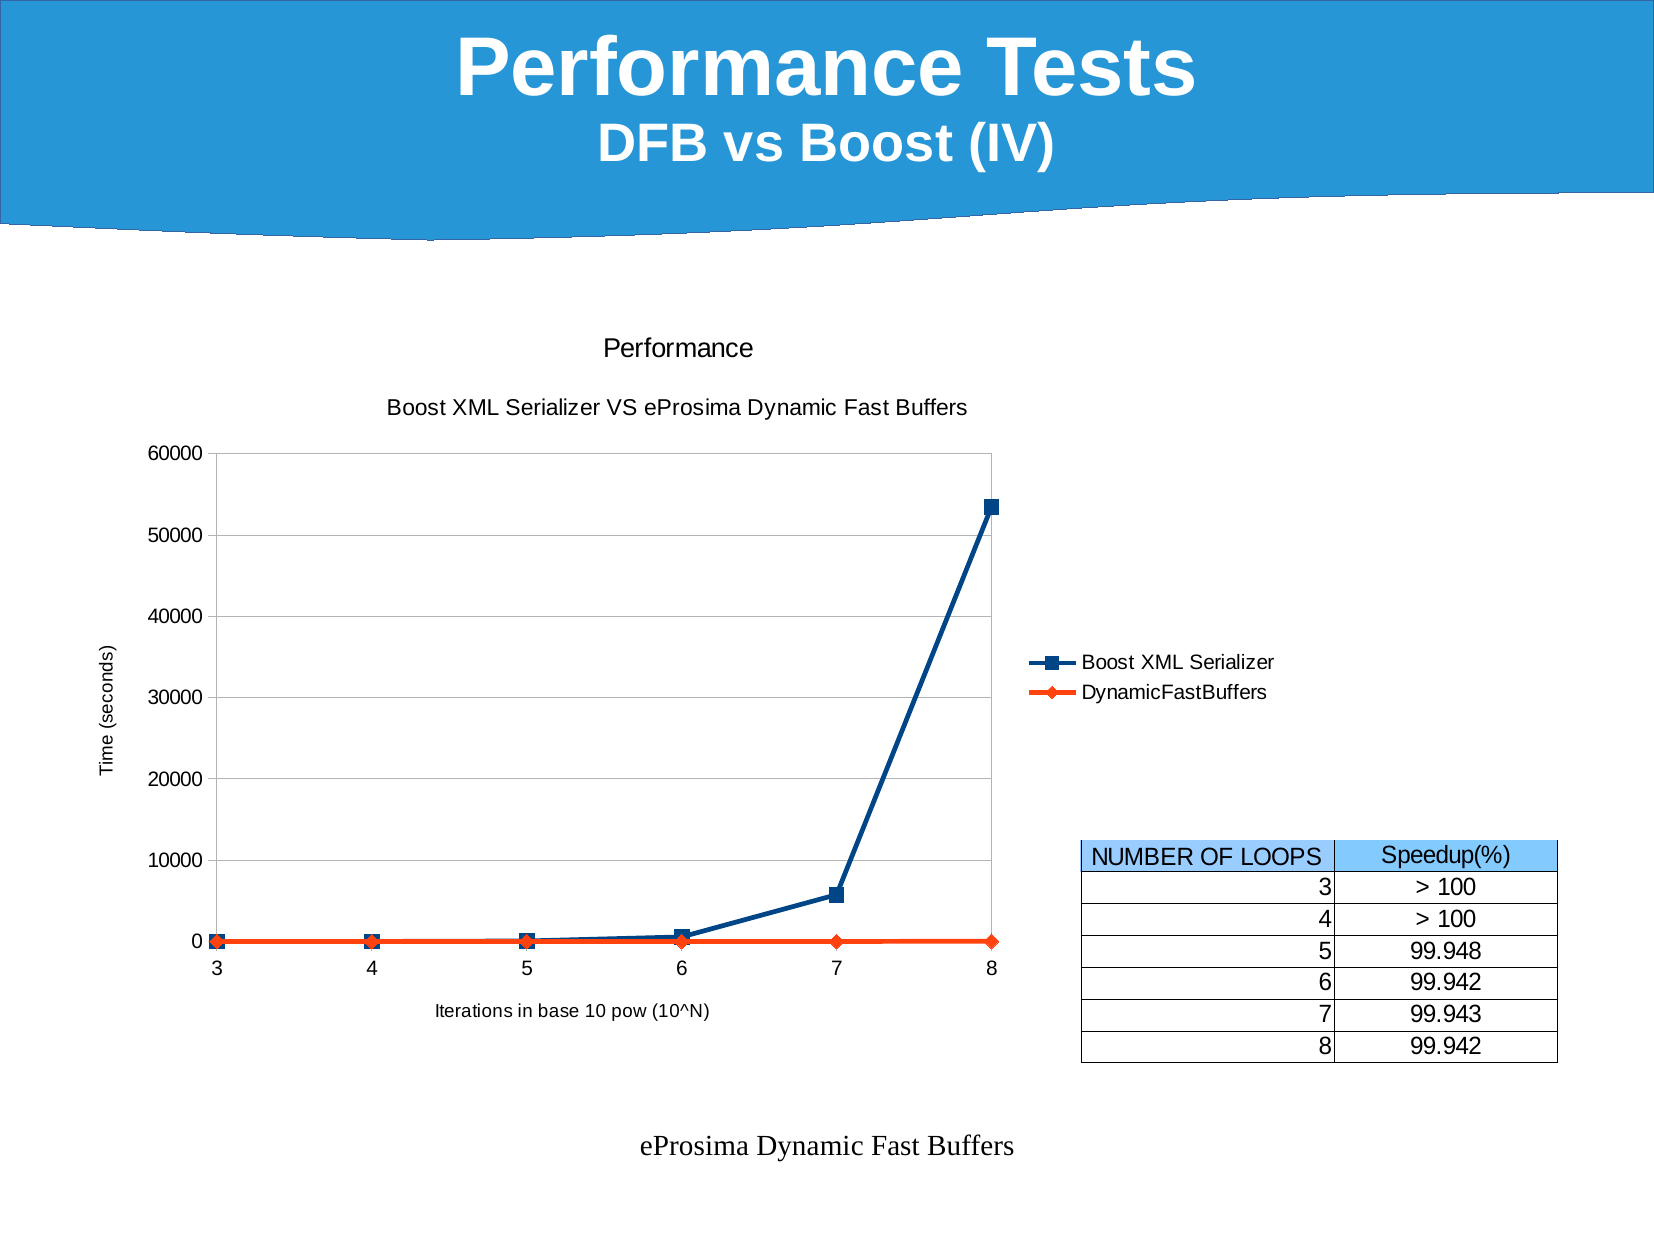

Performance Tests
DFB vs Boost (IV)
### Chart: Performance
Boost XML Serializer VS eProsima Dynamic Fast Buffers
| Category | Boost XML Serializer | DynamicFastBuffers |
|---|---|---|
| 3 | 0.546003 | 0.0 |
| 4 | 5.007632 | 0.0 |
| 5 | 59.615061 | 0.0312 |
| 6 | 566.583505 | 0.327602 |
| 7 | 5756.48796 | 3.276021 |
| 8 | 53487.37144 | 31.2002 |
eProsima Dynamic Fast Buffers